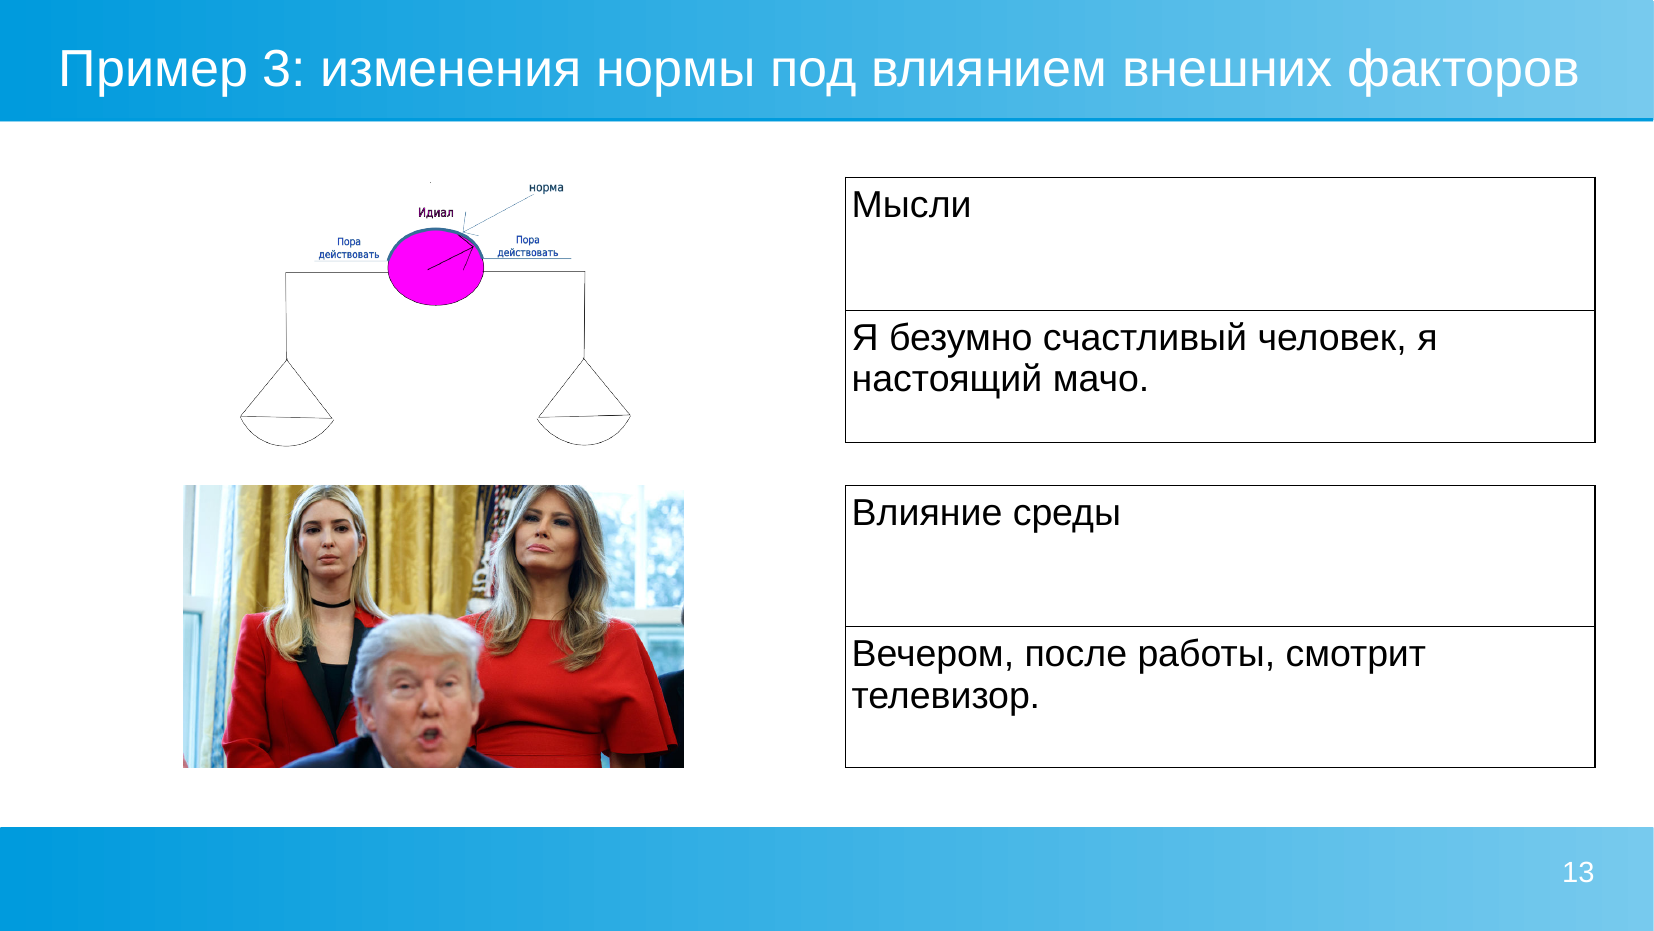

# Пример 3: изменения нормы под влиянием внешних факторов
| Мысли |
| --- |
| Я безумно счастливый человек, я настоящий мачо. |
| Влияние среды |
| --- |
| Вечером, после работы, смотрит телевизор. |
13